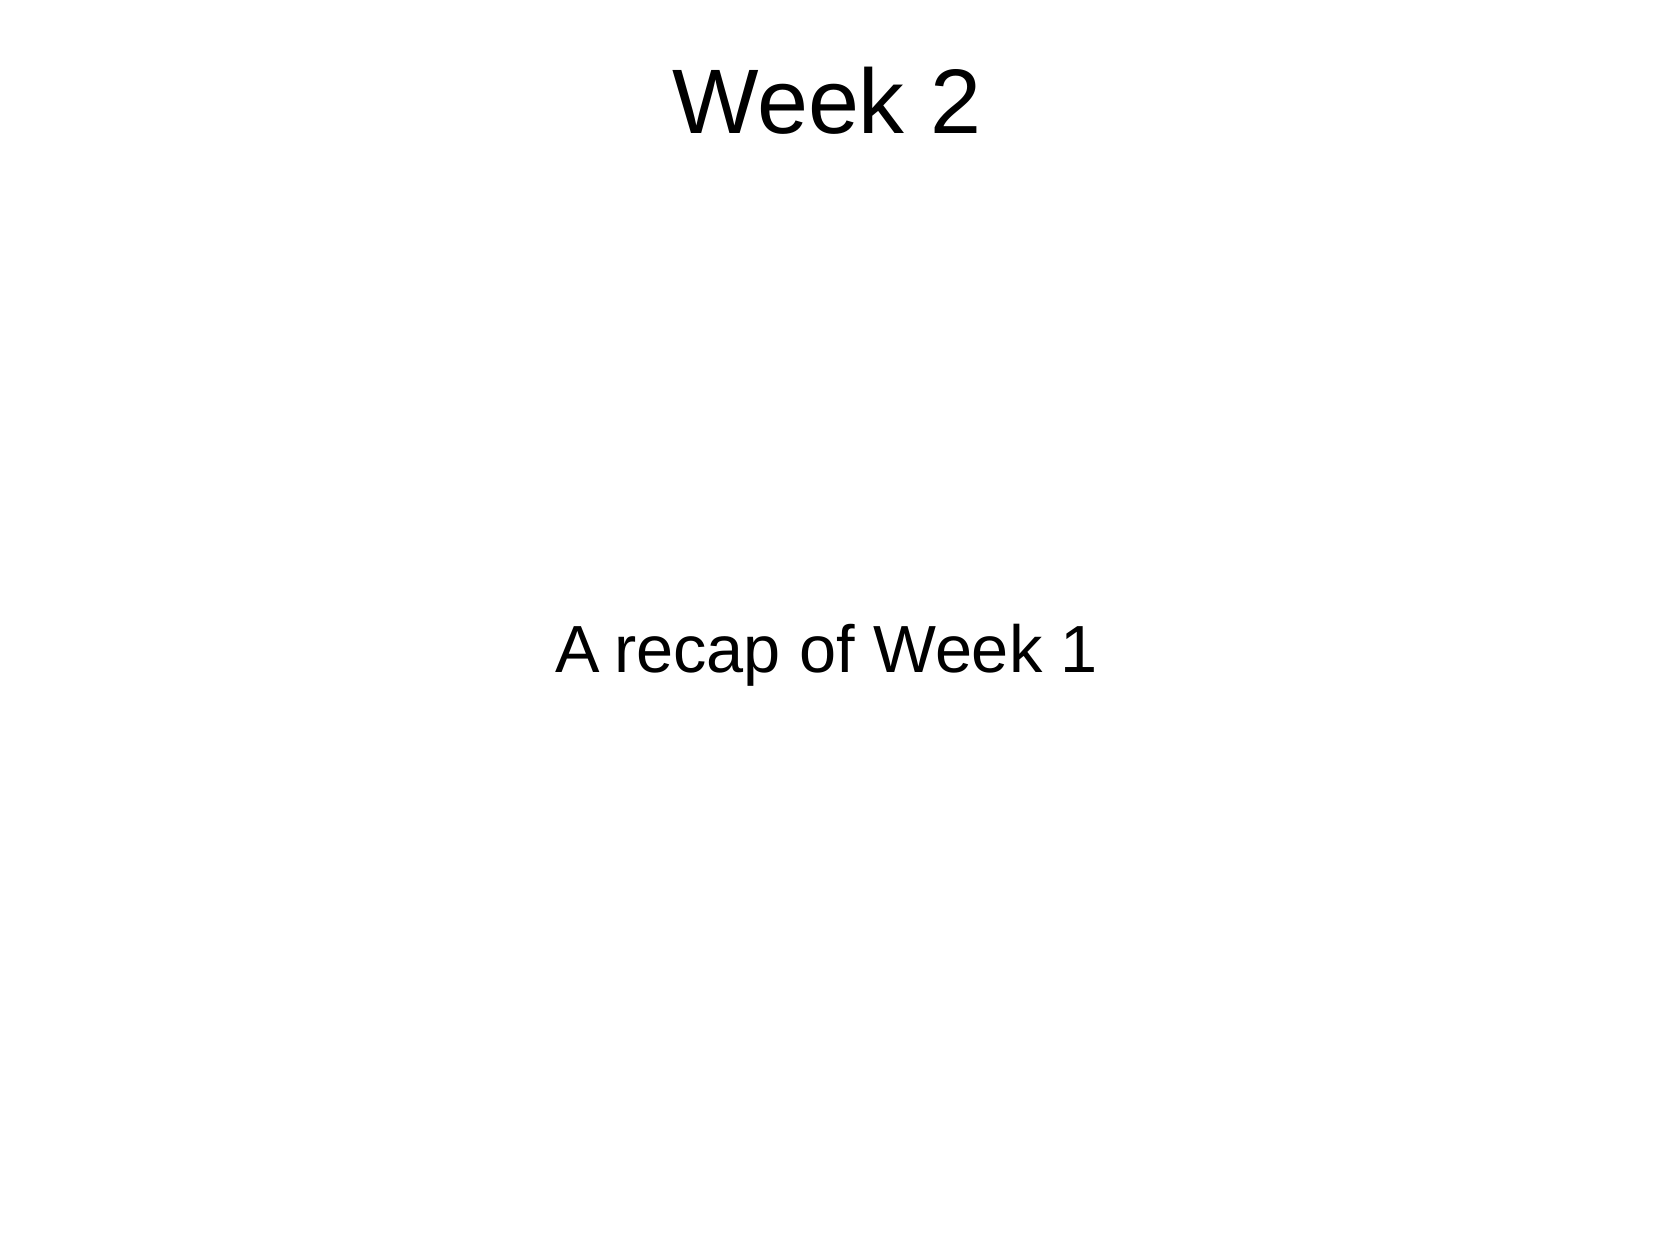

# Week 2
A recap of Week 1